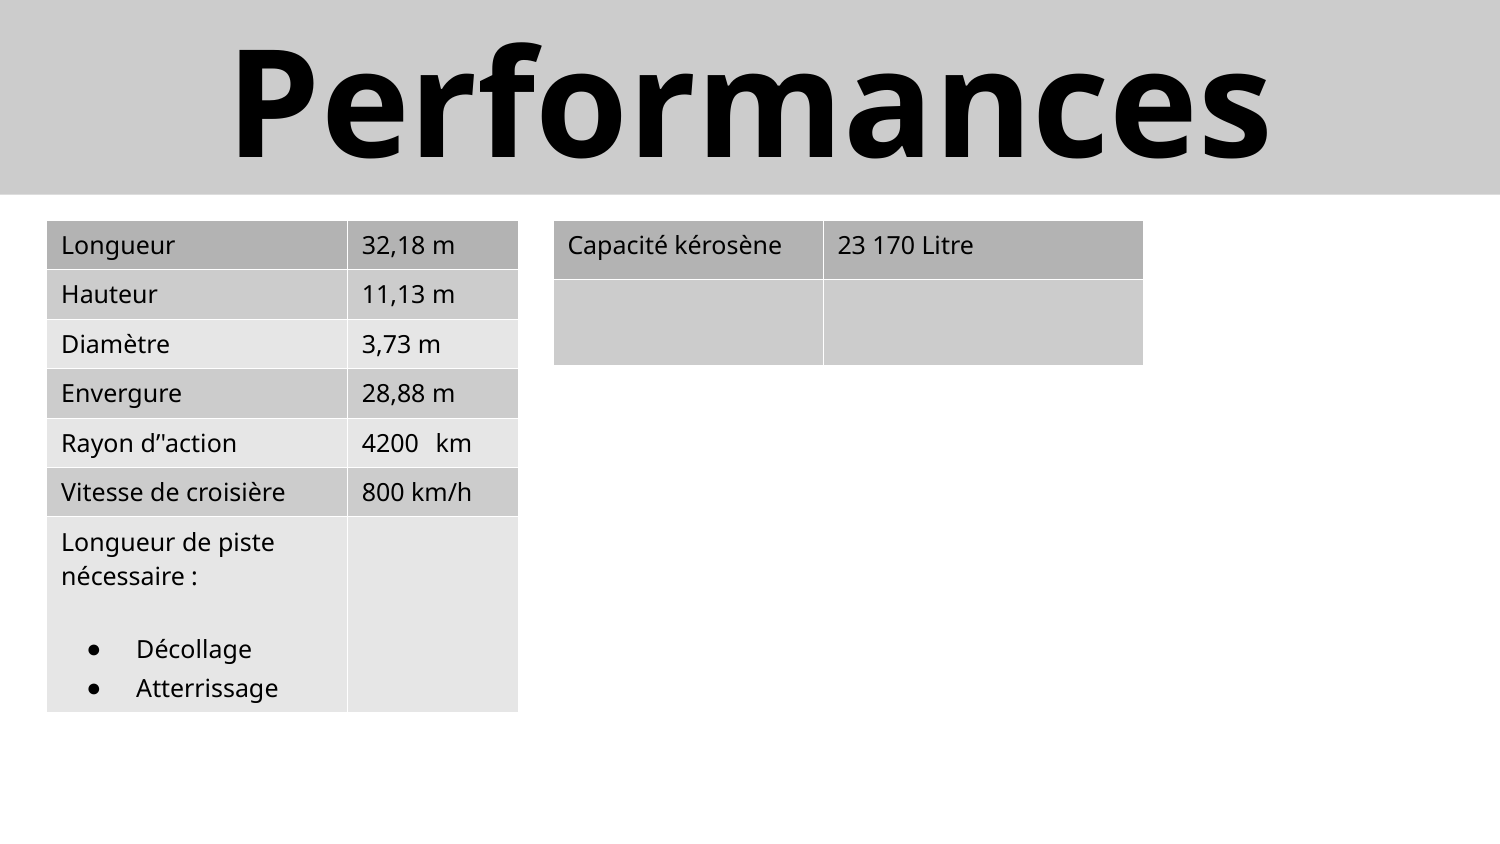

Performances
| Longueur | 32,18 m |
| --- | --- |
| Hauteur | 11,13 m |
| Diamètre | 3,73 m |
| Envergure | 28,88 m |
| Rayon d’'action | 4200 km |
| Vitesse de croisière | 800 km/h |
| Longueur de piste nécessaire : Décollage Atterrissage | |
| Capacité kérosène | 23 170 Litre |
| --- | --- |
| | |